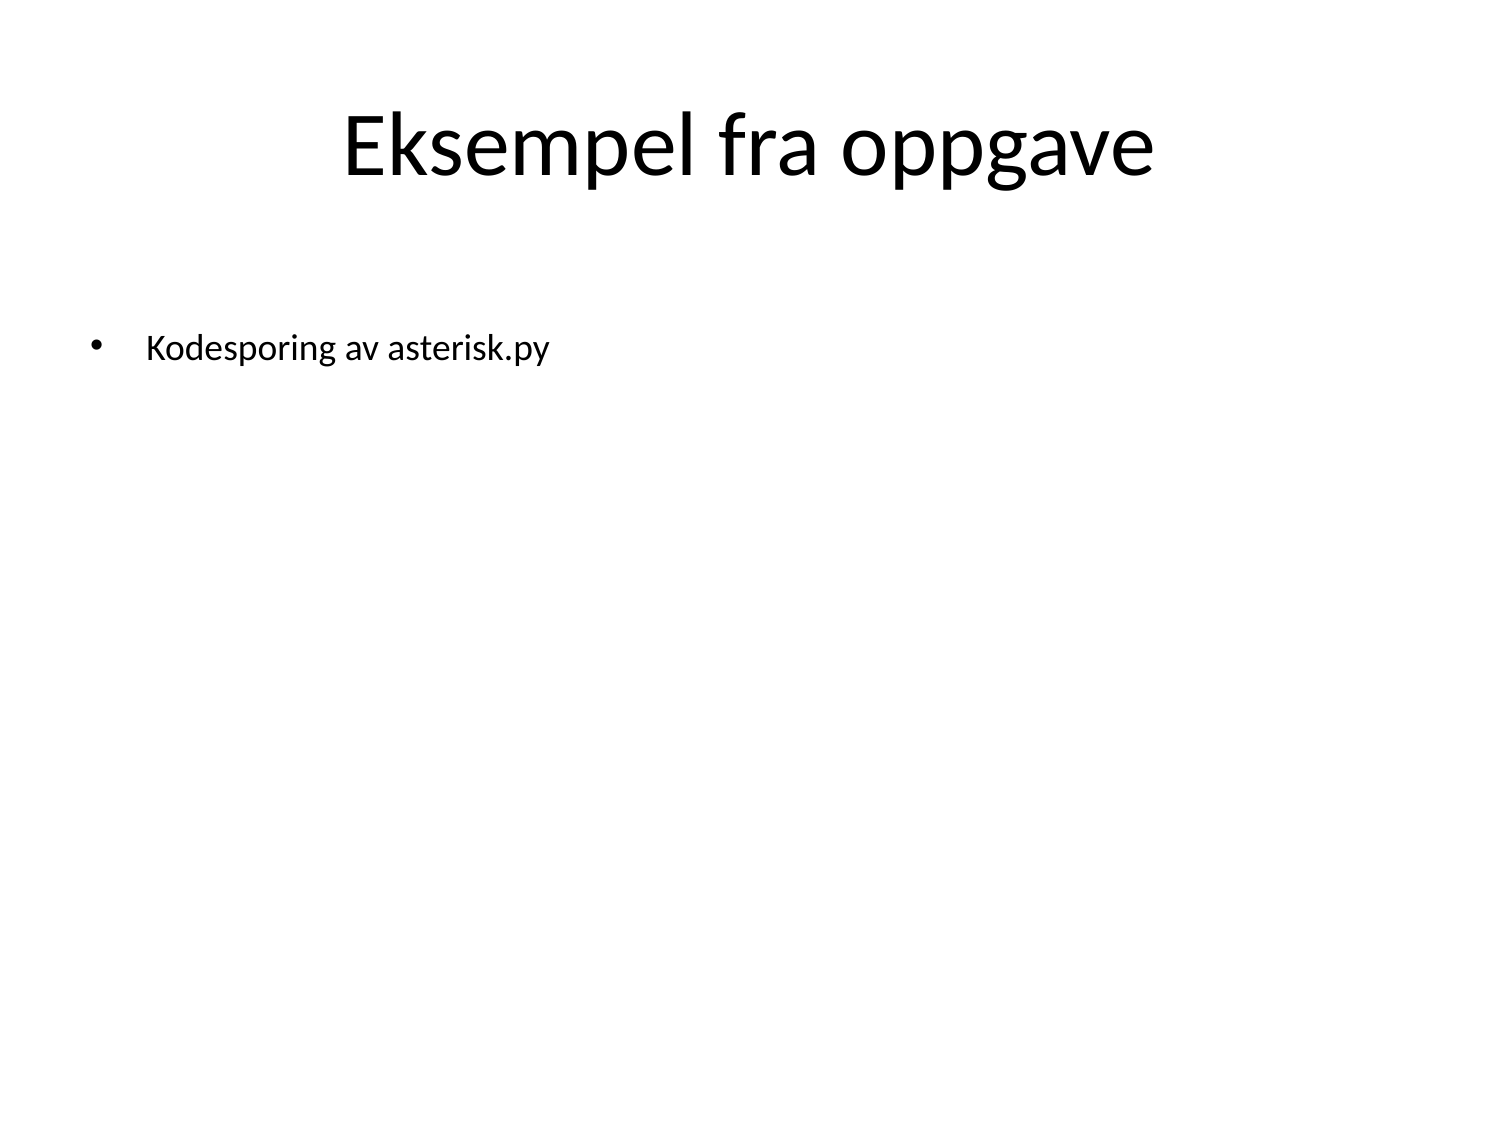

# Eksempel fra oppgave
Kodesporing av asterisk.py